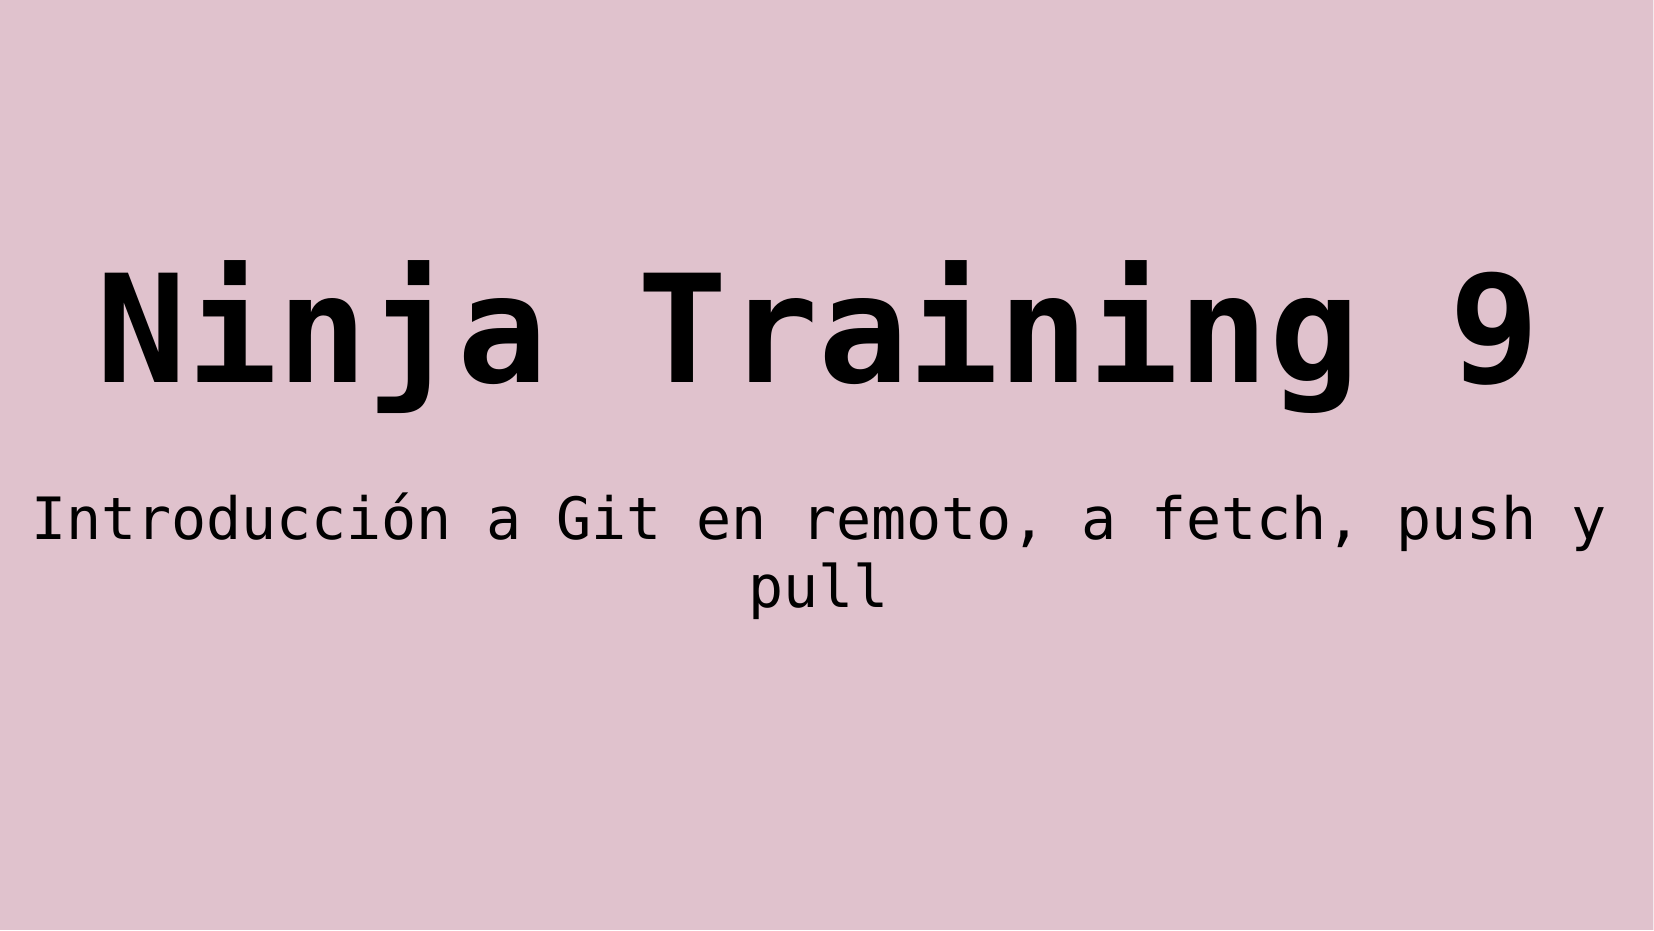

# Ninja Training 9
Introducción a Git en remoto, a fetch, push y pull